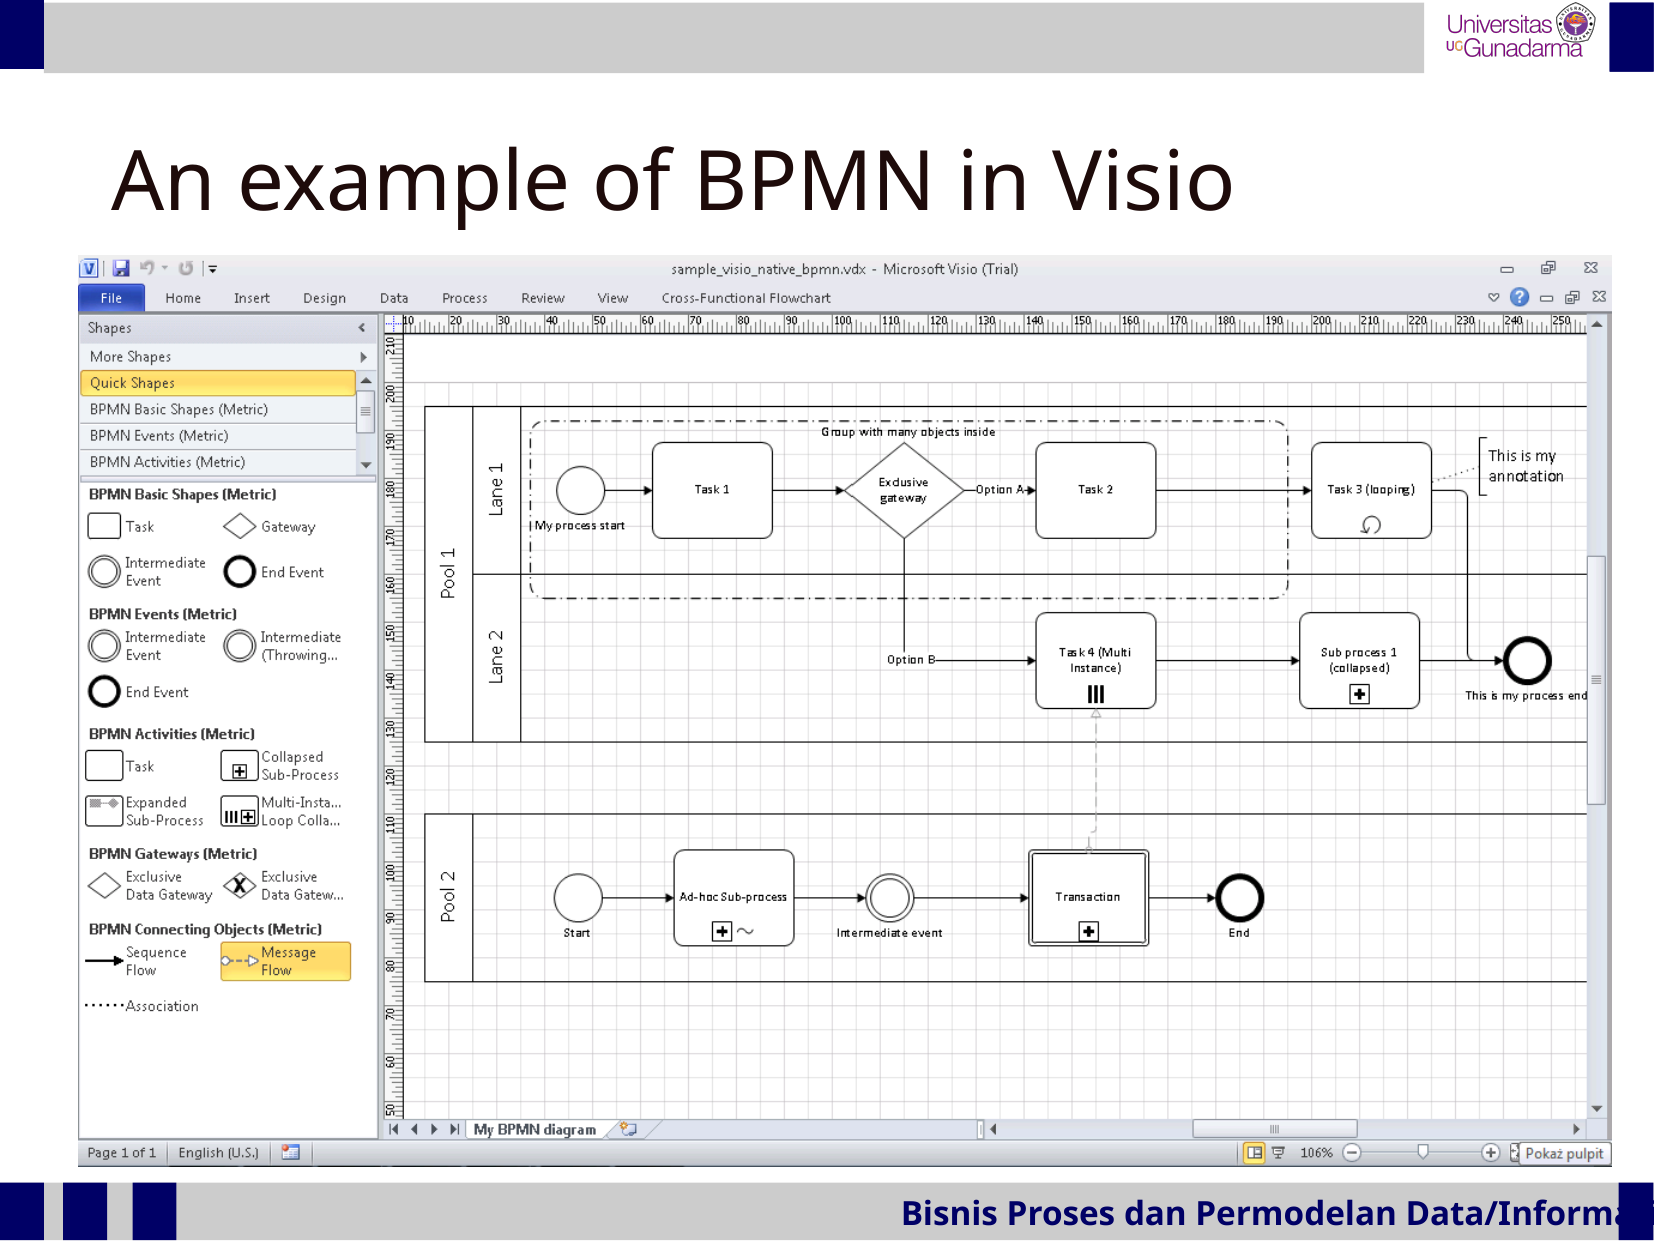

# An example of BPMN in Visio